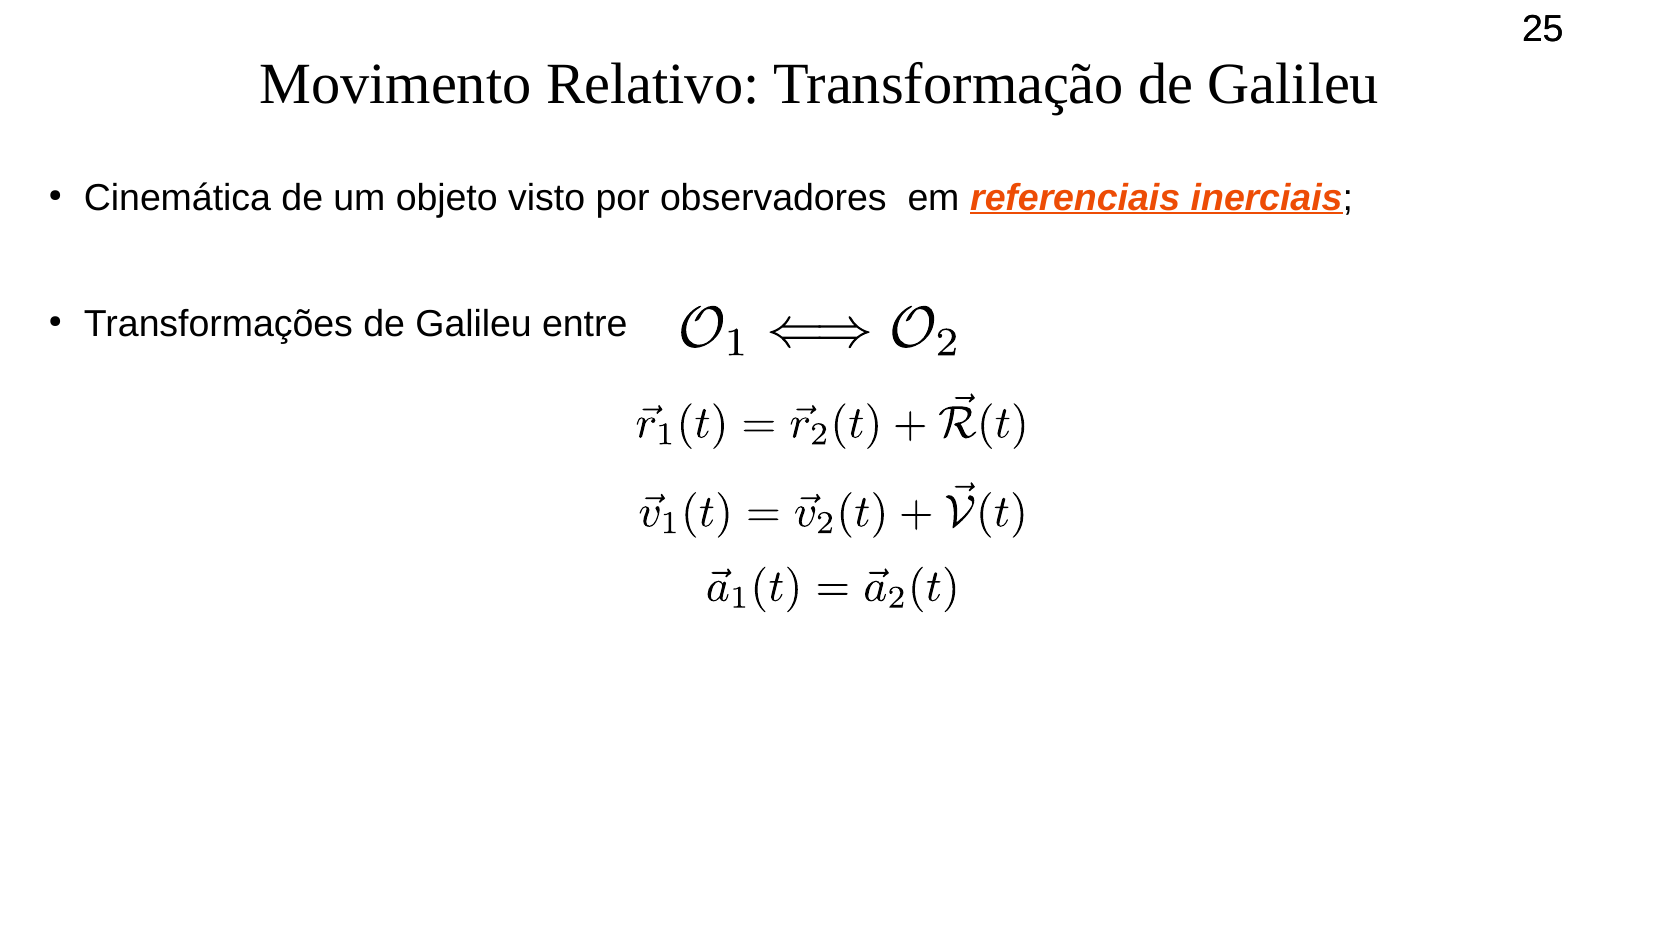

Movimento Relativo: Transformação de Galileu
Cinemática de um objeto visto por observadores em referenciais inerciais;
Transformações de Galileu entre